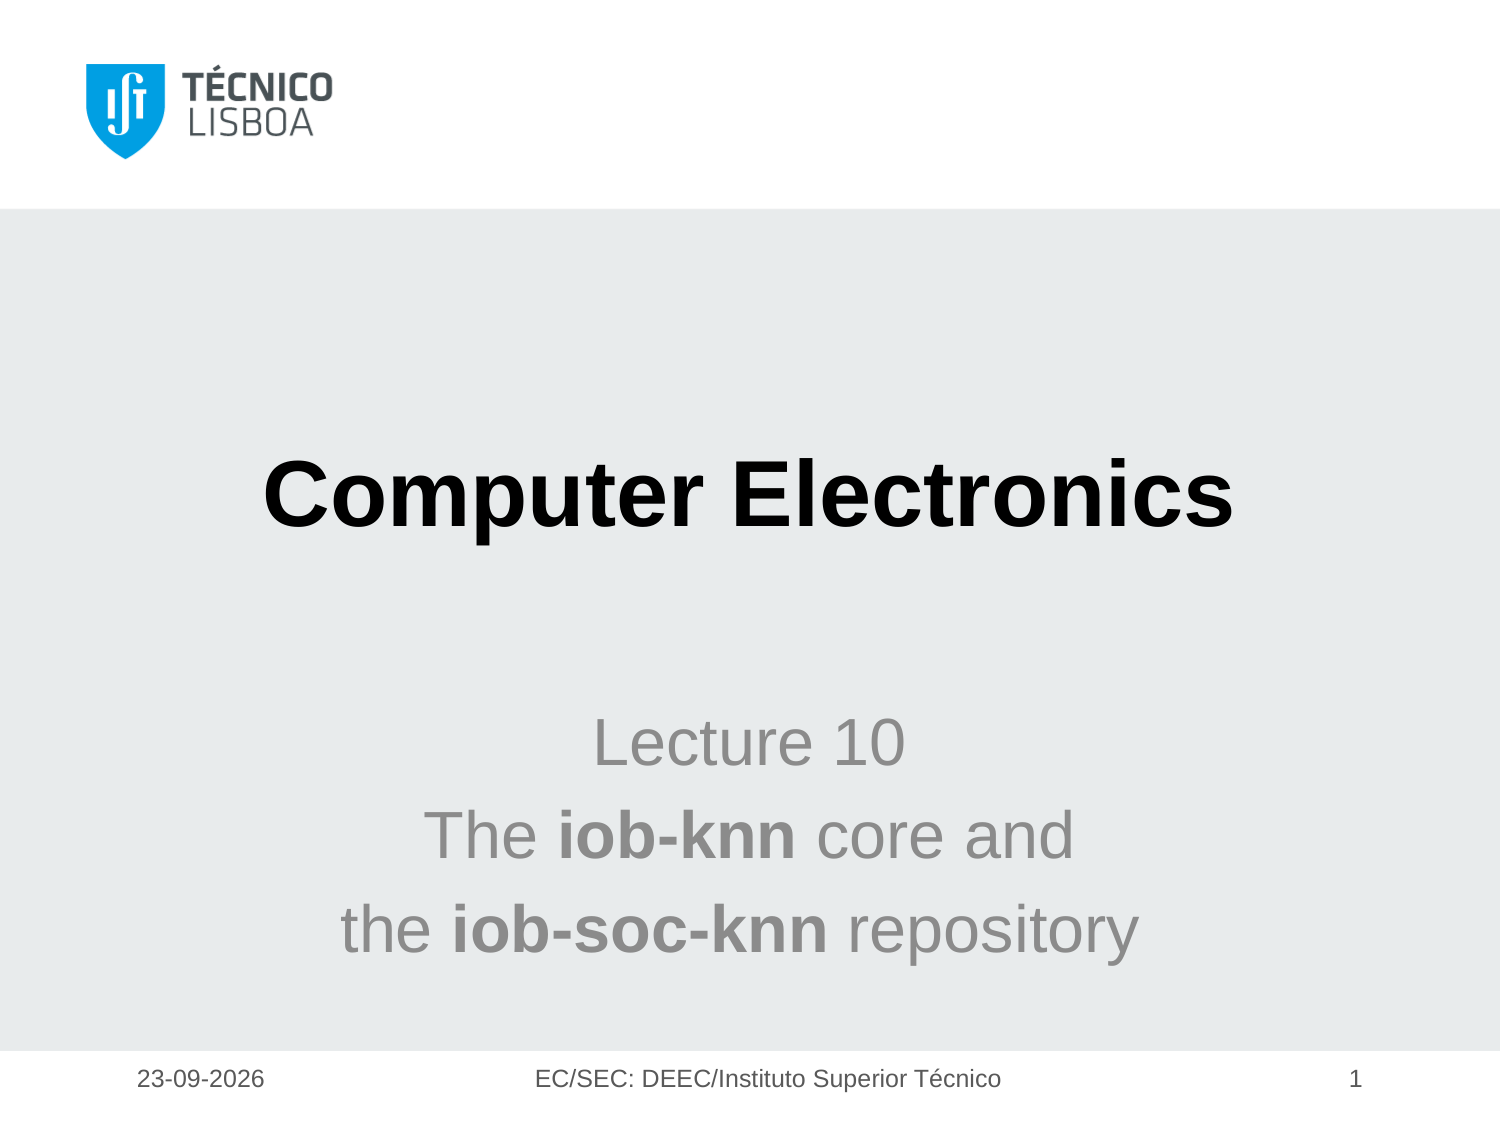

Computer Electronics
# Lecture 10
The iob-knn core and
the iob-soc-knn repository
EC/SEC: DEEC/Instituto Superior Técnico
1